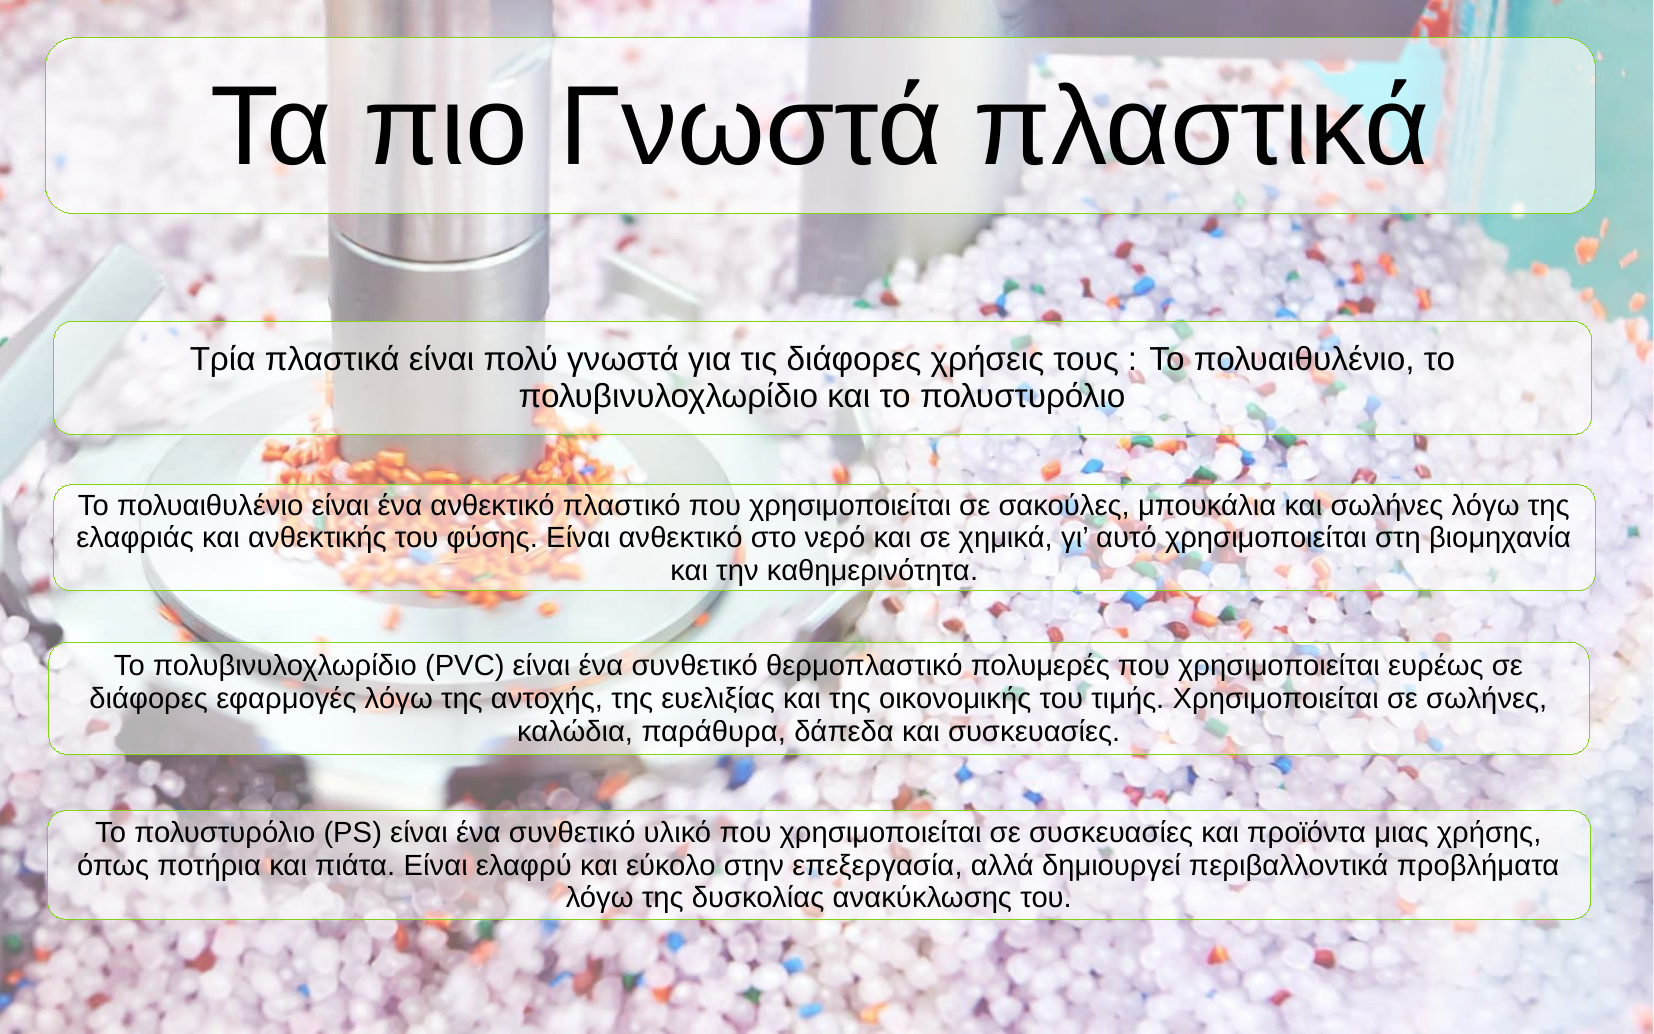

Τα πιο Γνωστά πλαστικά
Τρία πλαστικά είναι πολύ γνωστά για τις διάφορες χρήσεις τους : 	Το πολυαιθυλένιο, το πολυβινυλοχλωρίδιο και το πολυστυρόλιο
Το πολυαιθυλένιο είναι ένα ανθεκτικό πλαστικό που χρησιμοποιείται σε σακούλες, μπουκάλια και σωλήνες λόγω της ελαφριάς και ανθεκτικής του φύσης. Είναι ανθεκτικό στο νερό και σε χημικά, γι’ αυτό χρησιμοποιείται στη βιομηχανία και την καθημερινότητα.
Το πολυβινυλοχλωρίδιο (PVC) είναι ένα συνθετικό θερμοπλαστικό πολυμερές που χρησιμοποιείται ευρέως σε διάφορες εφαρμογές λόγω της αντοχής, της ευελιξίας και της οικονομικής του τιμής. Χρησιμοποιείται σε σωλήνες, καλώδια, παράθυρα, δάπεδα και συσκευασίες.
Το πολυστυρόλιο (PS) είναι ένα συνθετικό υλικό που χρησιμοποιείται σε συσκευασίες και προϊόντα μιας χρήσης, όπως ποτήρια και πιάτα. Είναι ελαφρύ και εύκολο στην επεξεργασία, αλλά δημιουργεί περιβαλλοντικά προβλήματα λόγω της δυσκολίας ανακύκλωσης του.